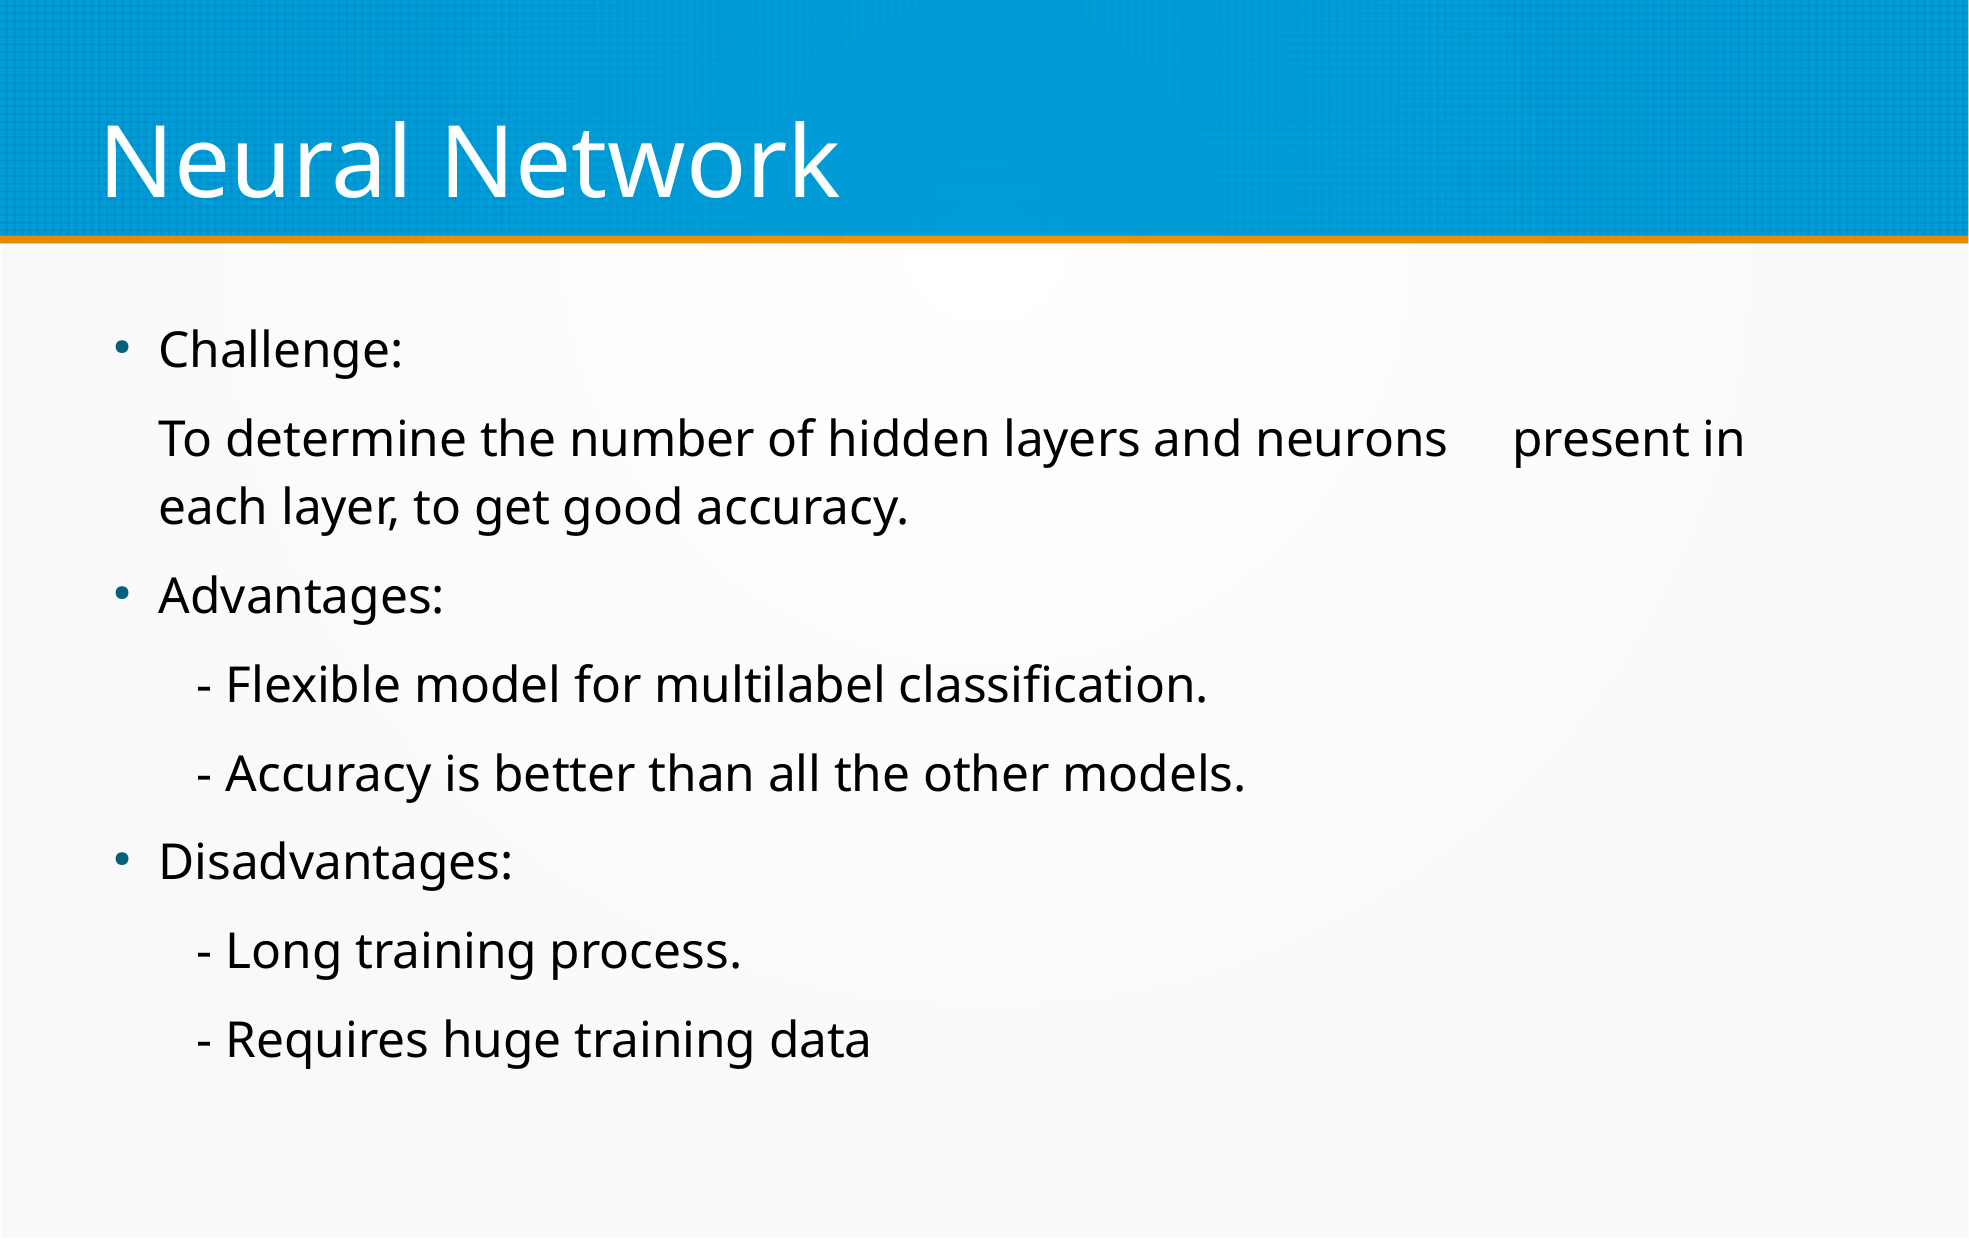

# Neural Network
Challenge:
To determine the number of hidden layers and neurons present in each layer, to get good accuracy.
Advantages:
 - Flexible model for multilabel classification.
 - Accuracy is better than all the other models.
Disadvantages:
 - Long training process.
 - Requires huge training data